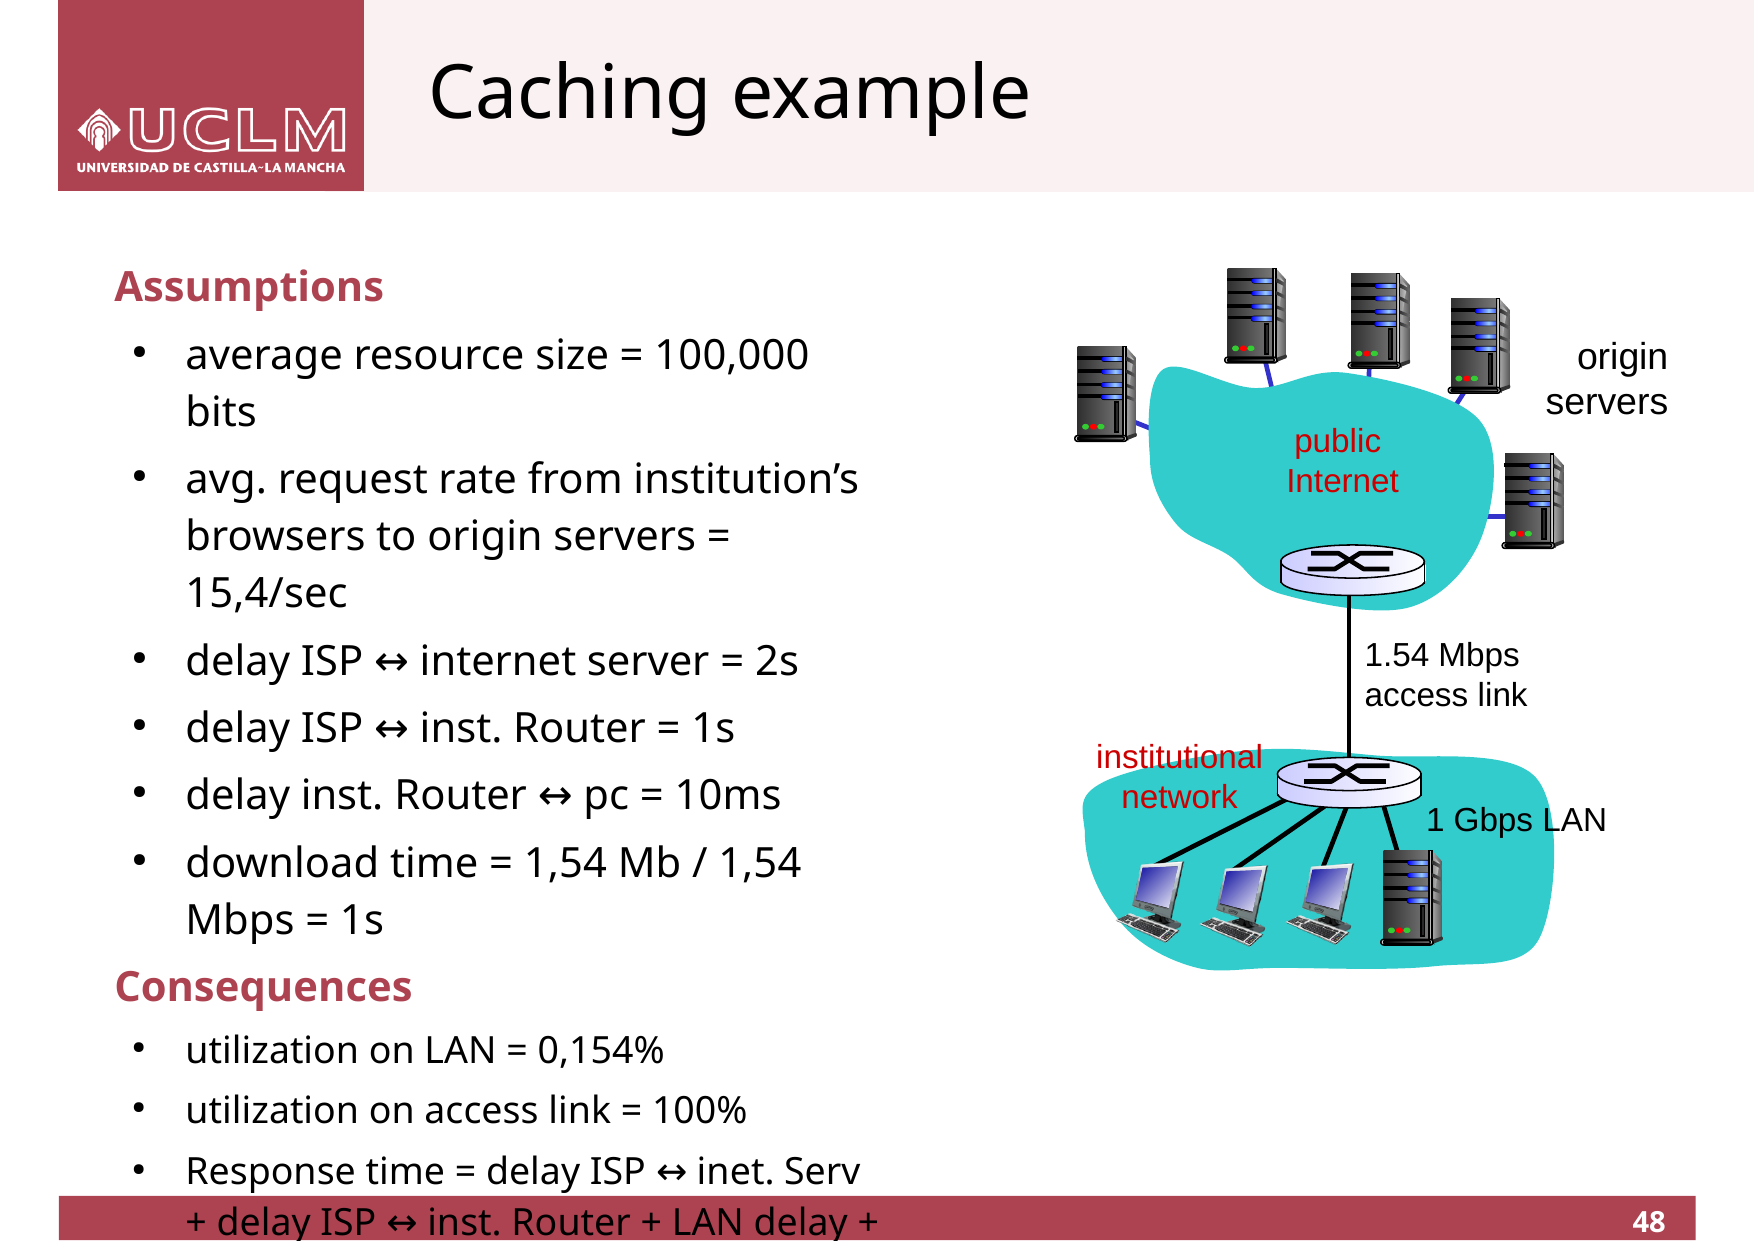

# Caching example
Assumptions
average resource size = 100,000 bits
avg. request rate from institution’s browsers to origin servers = 15,4/sec
delay ISP ↔ internet server = 2s
delay ISP ↔ inst. Router = 1s
delay inst. Router ↔ pc = 10ms
download time = 1,54 Mb / 1,54 Mbps = 1s
Consequences
utilization on LAN = 0,154%
utilization on access link = 100%
Response time = delay ISP ↔ inet. Serv + delay ISP ↔ inst. Router + LAN delay + down. Time = 2 + 1 + 0,01 + 1 = 4,01 s
origin
servers
public
 Internet
1.54 Mbps
access link
institutional
network
1 Gbps LAN
48